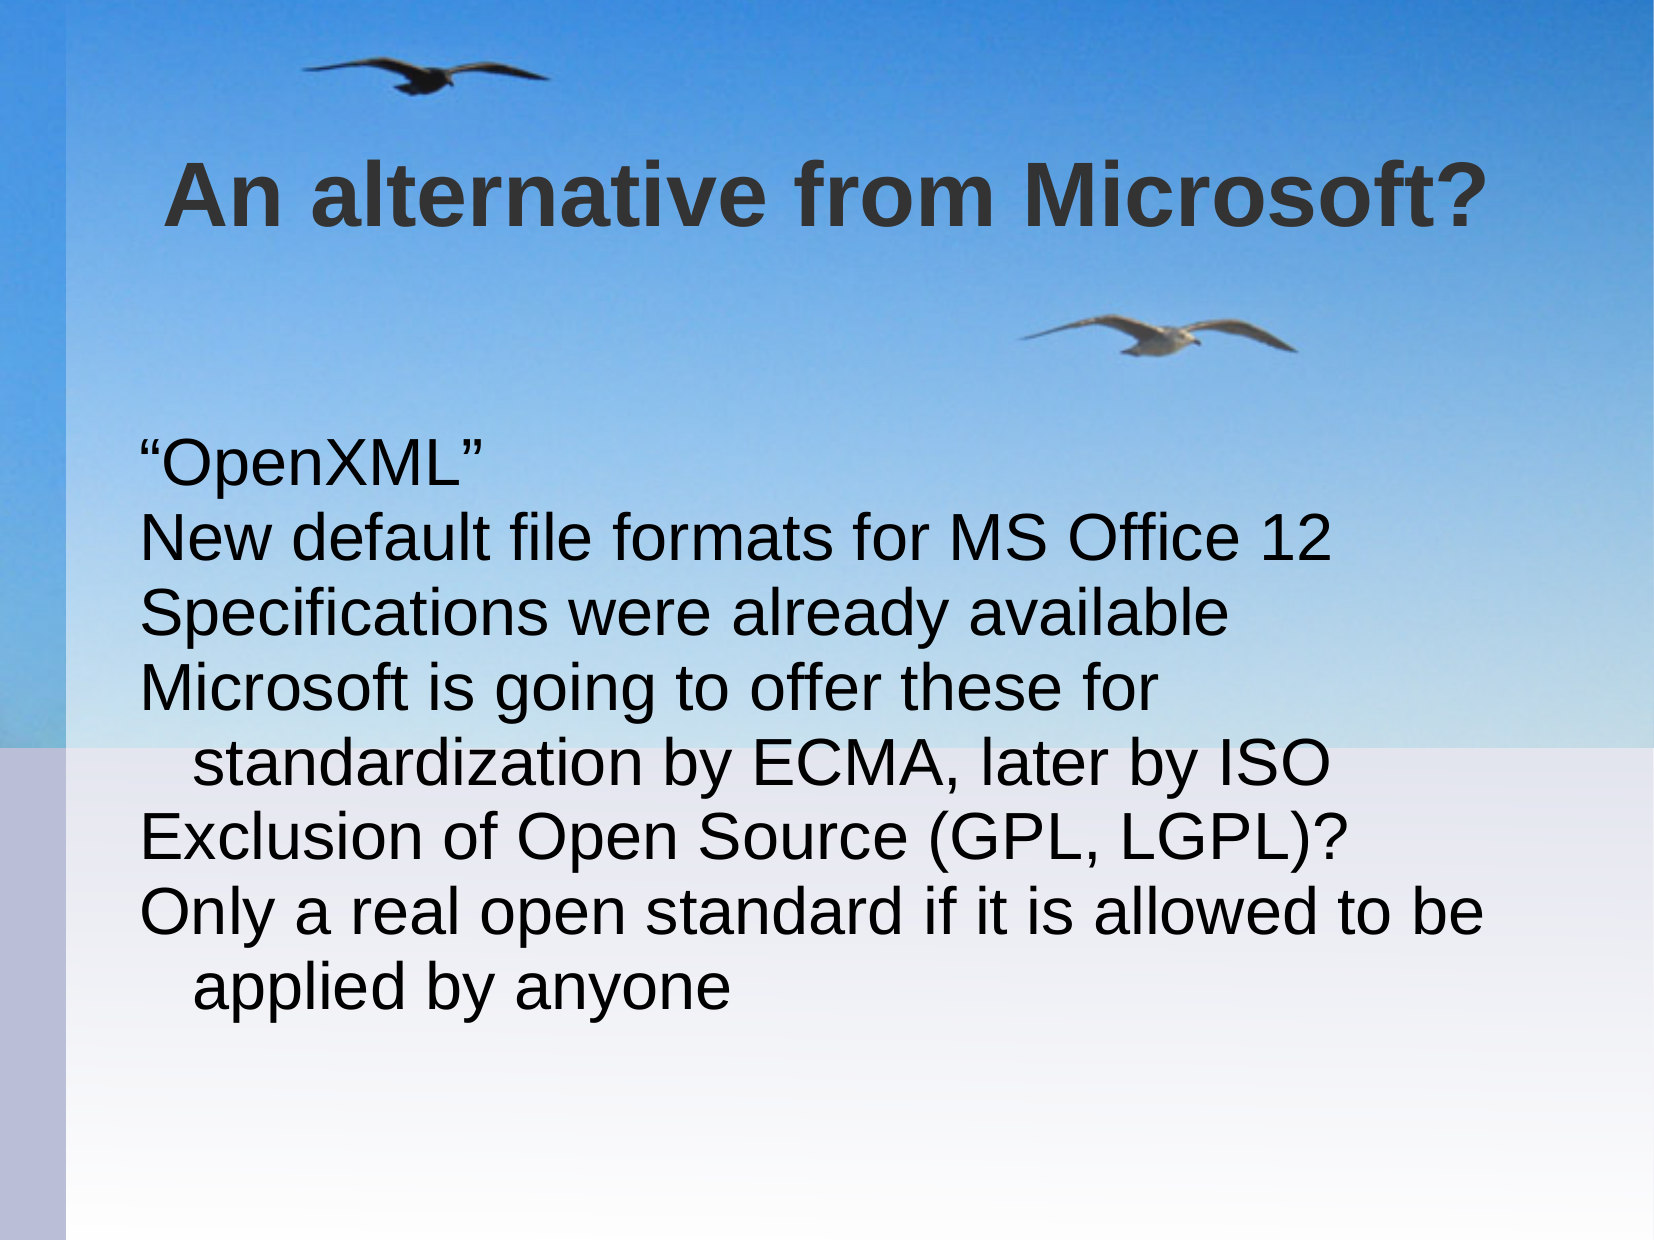

# An alternative from Microsoft?
“OpenXML”
New default file formats for MS Office 12
Specifications were already available
Microsoft is going to offer these for standardization by ECMA, later by ISO
Exclusion of Open Source (GPL, LGPL)?
Only a real open standard if it is allowed to be applied by anyone